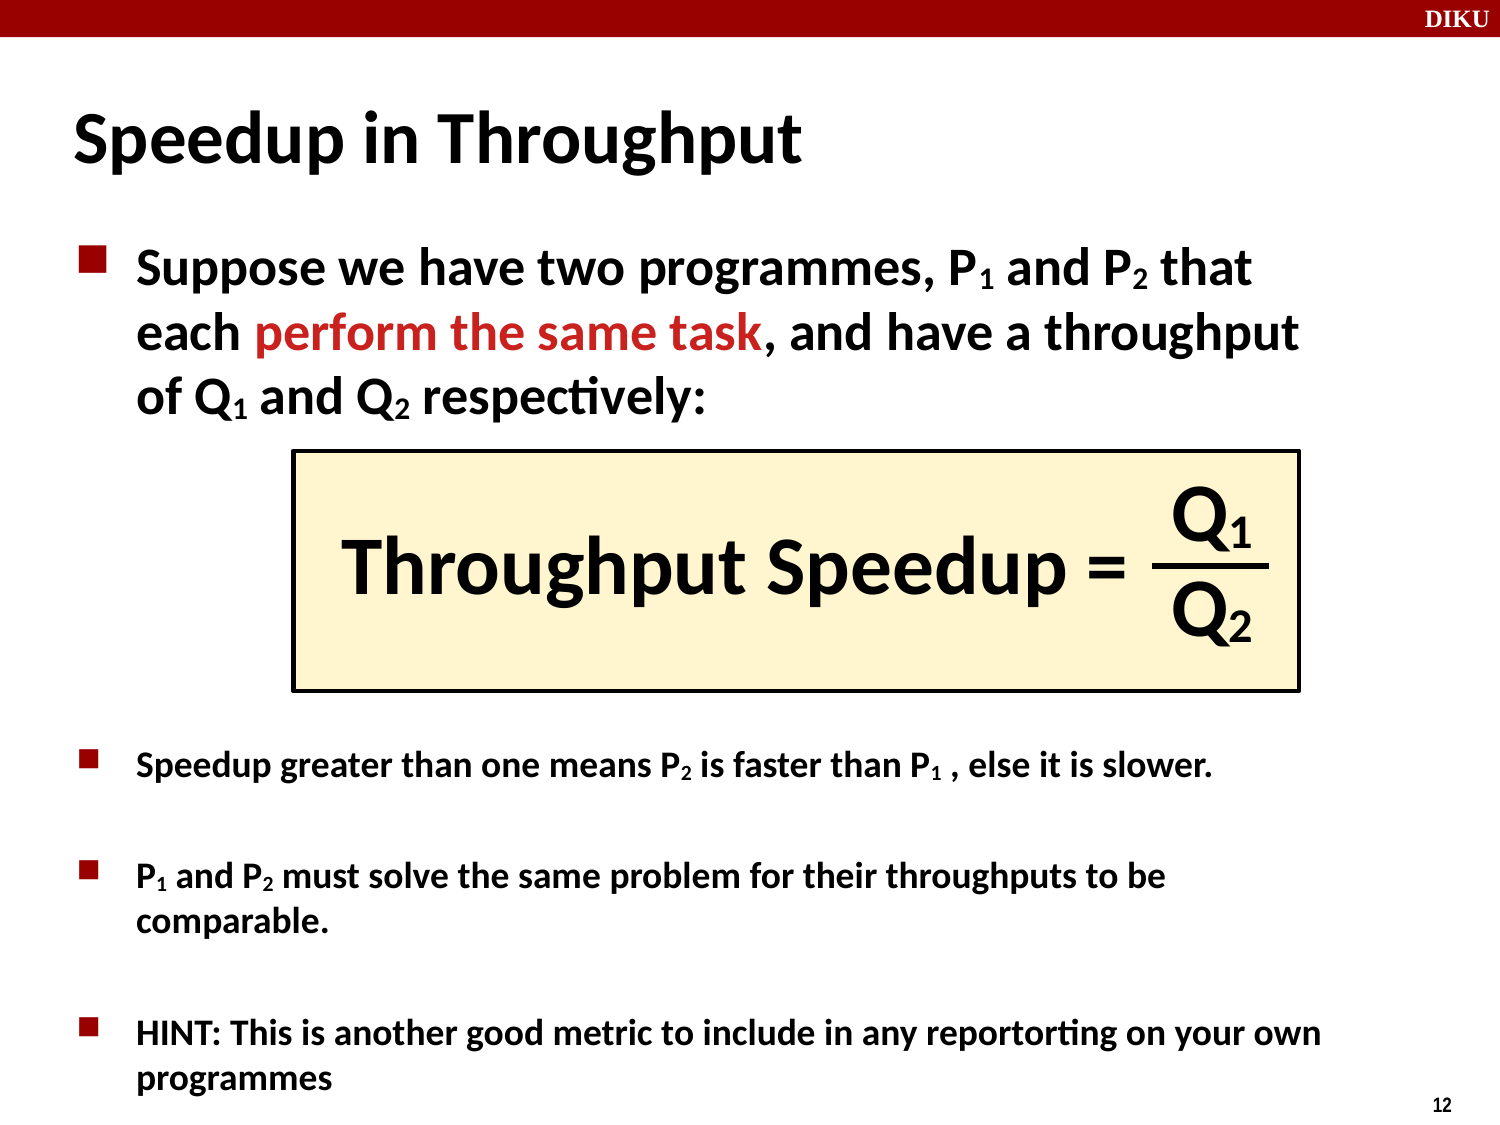

Speedup in Throughput
Suppose we have two programmes, P1 and P2 that each perform the same task, and have a throughput of Q1 and Q2 respectively:
Speedup greater than one means P2 is faster than P1 , else it is slower.
P1 and P2 must solve the same problem for their throughputs to be comparable.
HINT: This is another good metric to include in any reportorting on your own programmes
Q1
Throughput Speedup =
Q2